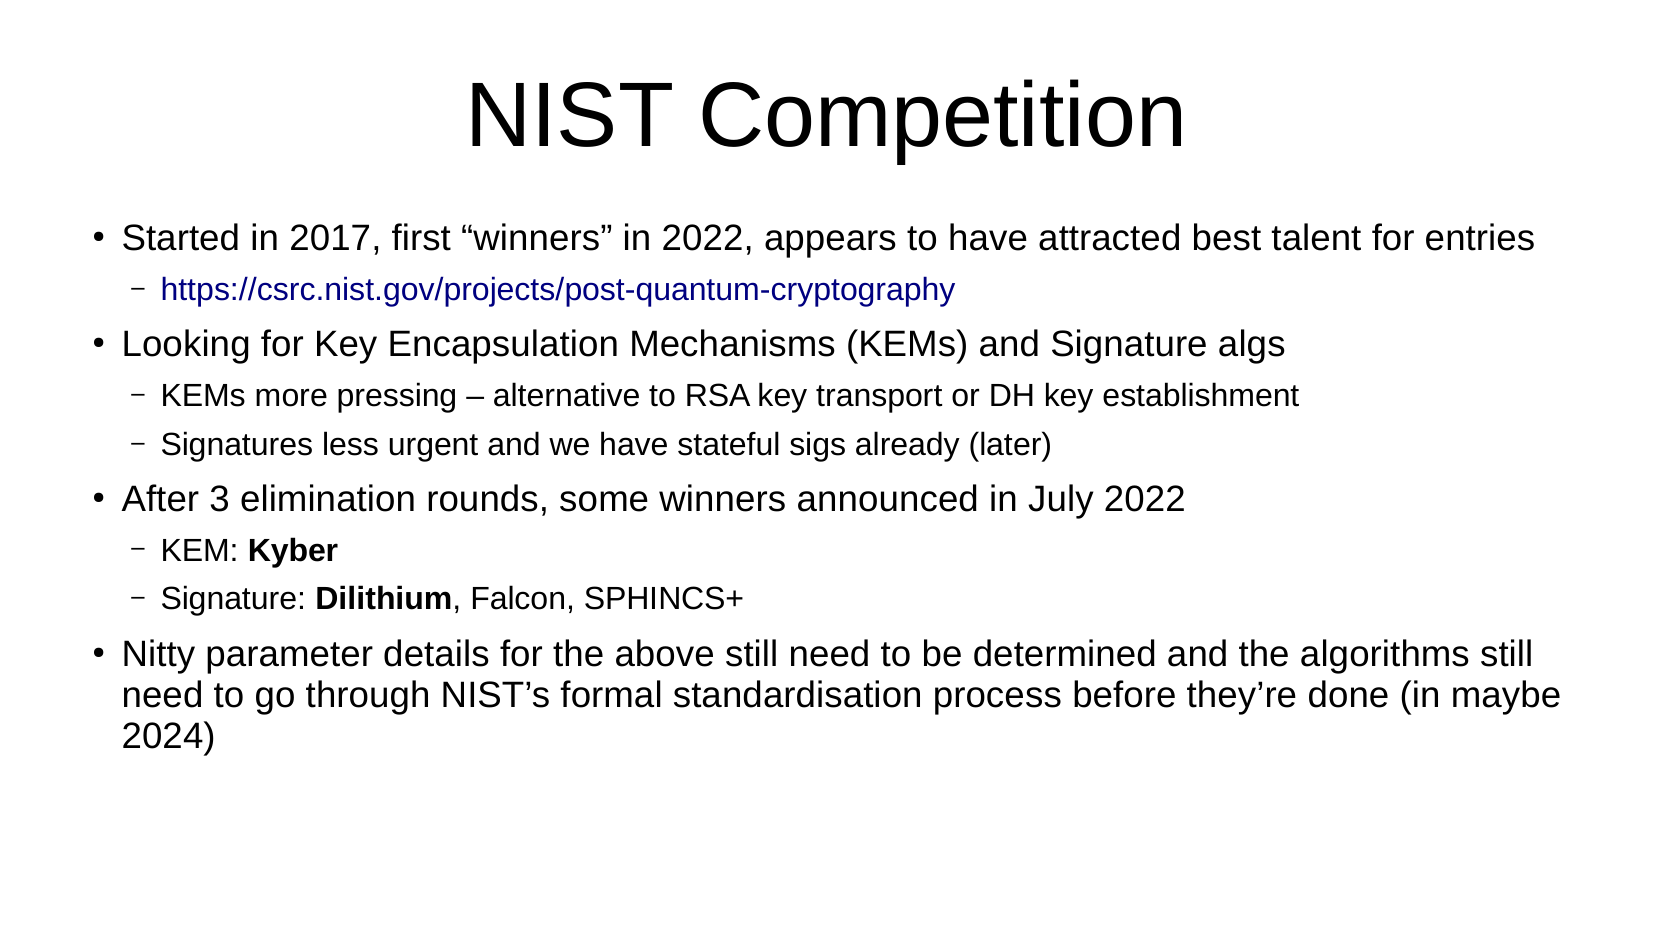

# NIST Competition
Started in 2017, first “winners” in 2022, appears to have attracted best talent for entries
https://csrc.nist.gov/projects/post-quantum-cryptography
Looking for Key Encapsulation Mechanisms (KEMs) and Signature algs
KEMs more pressing – alternative to RSA key transport or DH key establishment
Signatures less urgent and we have stateful sigs already (later)
After 3 elimination rounds, some winners announced in July 2022
KEM: Kyber
Signature: Dilithium, Falcon, SPHINCS+
Nitty parameter details for the above still need to be determined and the algorithms still need to go through NIST’s formal standardisation process before they’re done (in maybe 2024)